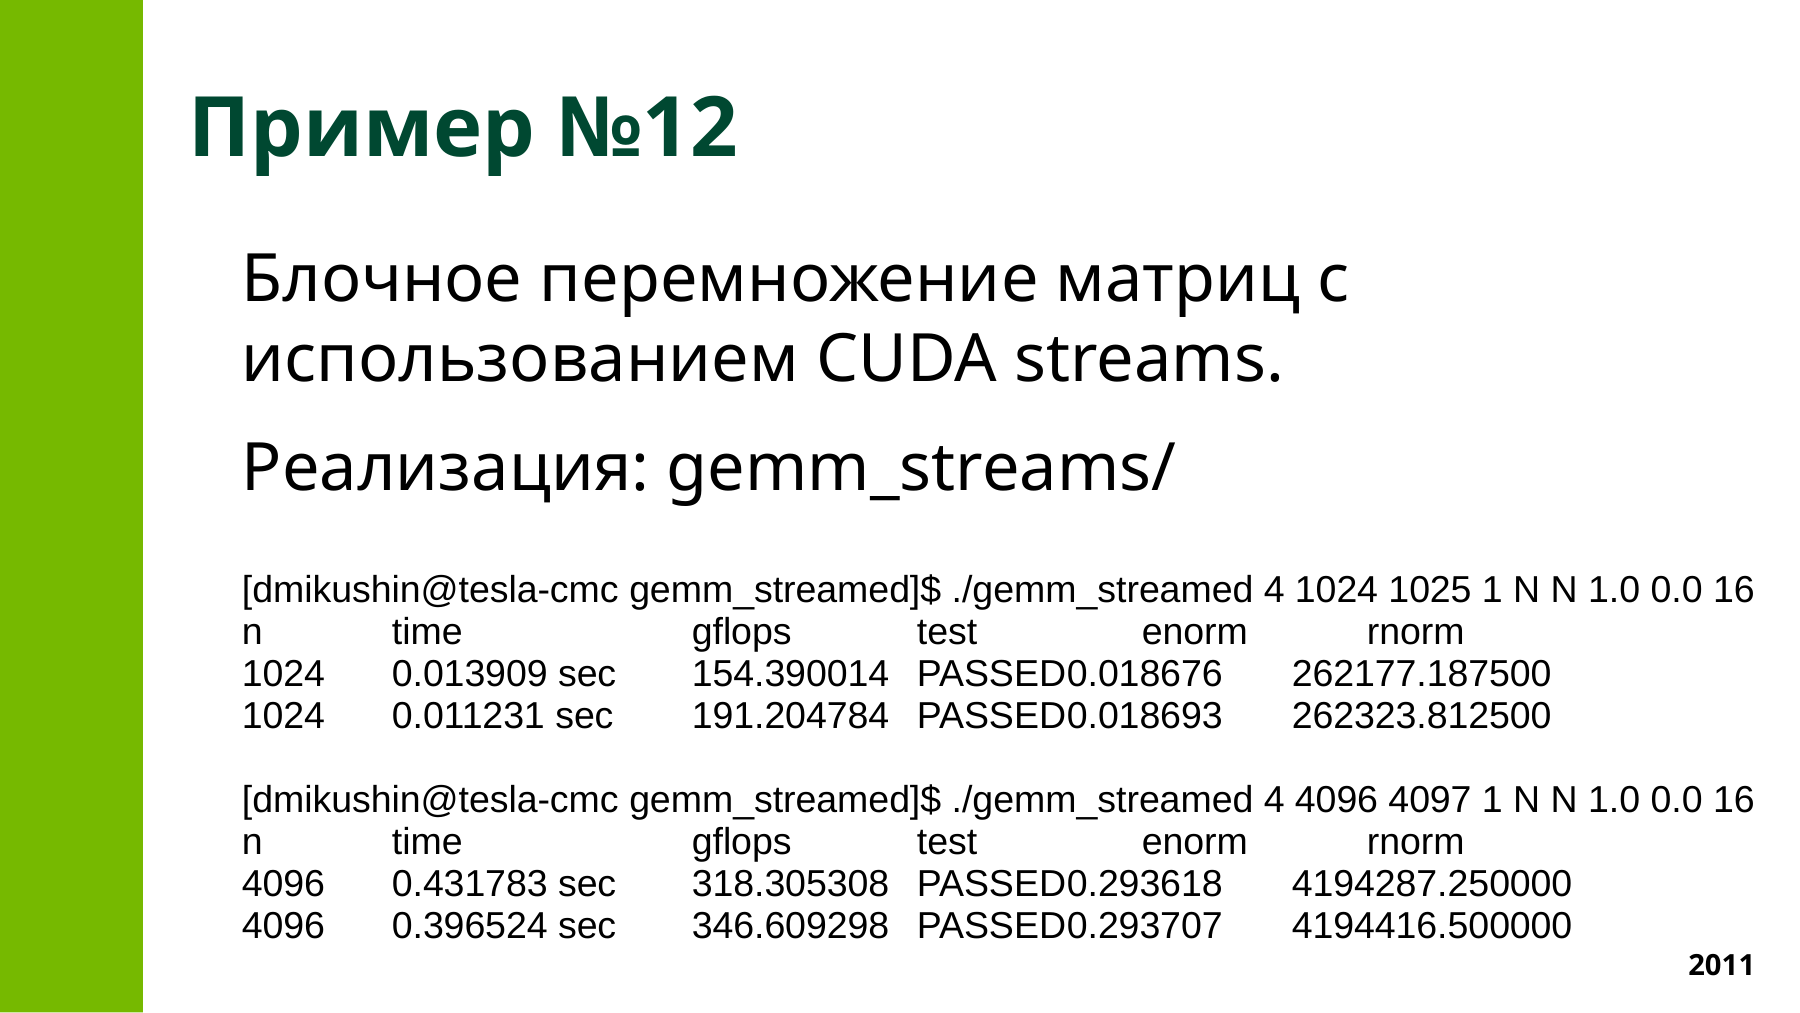

# Пример №12
Блочное перемножение матриц с использованием CUDA streams.
Реализация: gemm_streams/
[dmikushin@tesla-cmc gemm_streamed]$ ./gemm_streamed 4 1024 1025 1 N N 1.0 0.0 16
n		time				gflops		test			enorm		rnorm
1024	0.013909 sec 	154.390014	PASSED	0.018676	262177.187500
1024	0.011231 sec		191.204784	PASSED	0.018693	262323.812500
[dmikushin@tesla-cmc gemm_streamed]$ ./gemm_streamed 4 4096 4097 1 N N 1.0 0.0 16
n		time				gflops		test			enorm		rnorm
4096	0.431783 sec 	318.305308	PASSED	0.293618	4194287.250000
4096	0.396524 sec		346.609298	PASSED	0.293707	4194416.500000